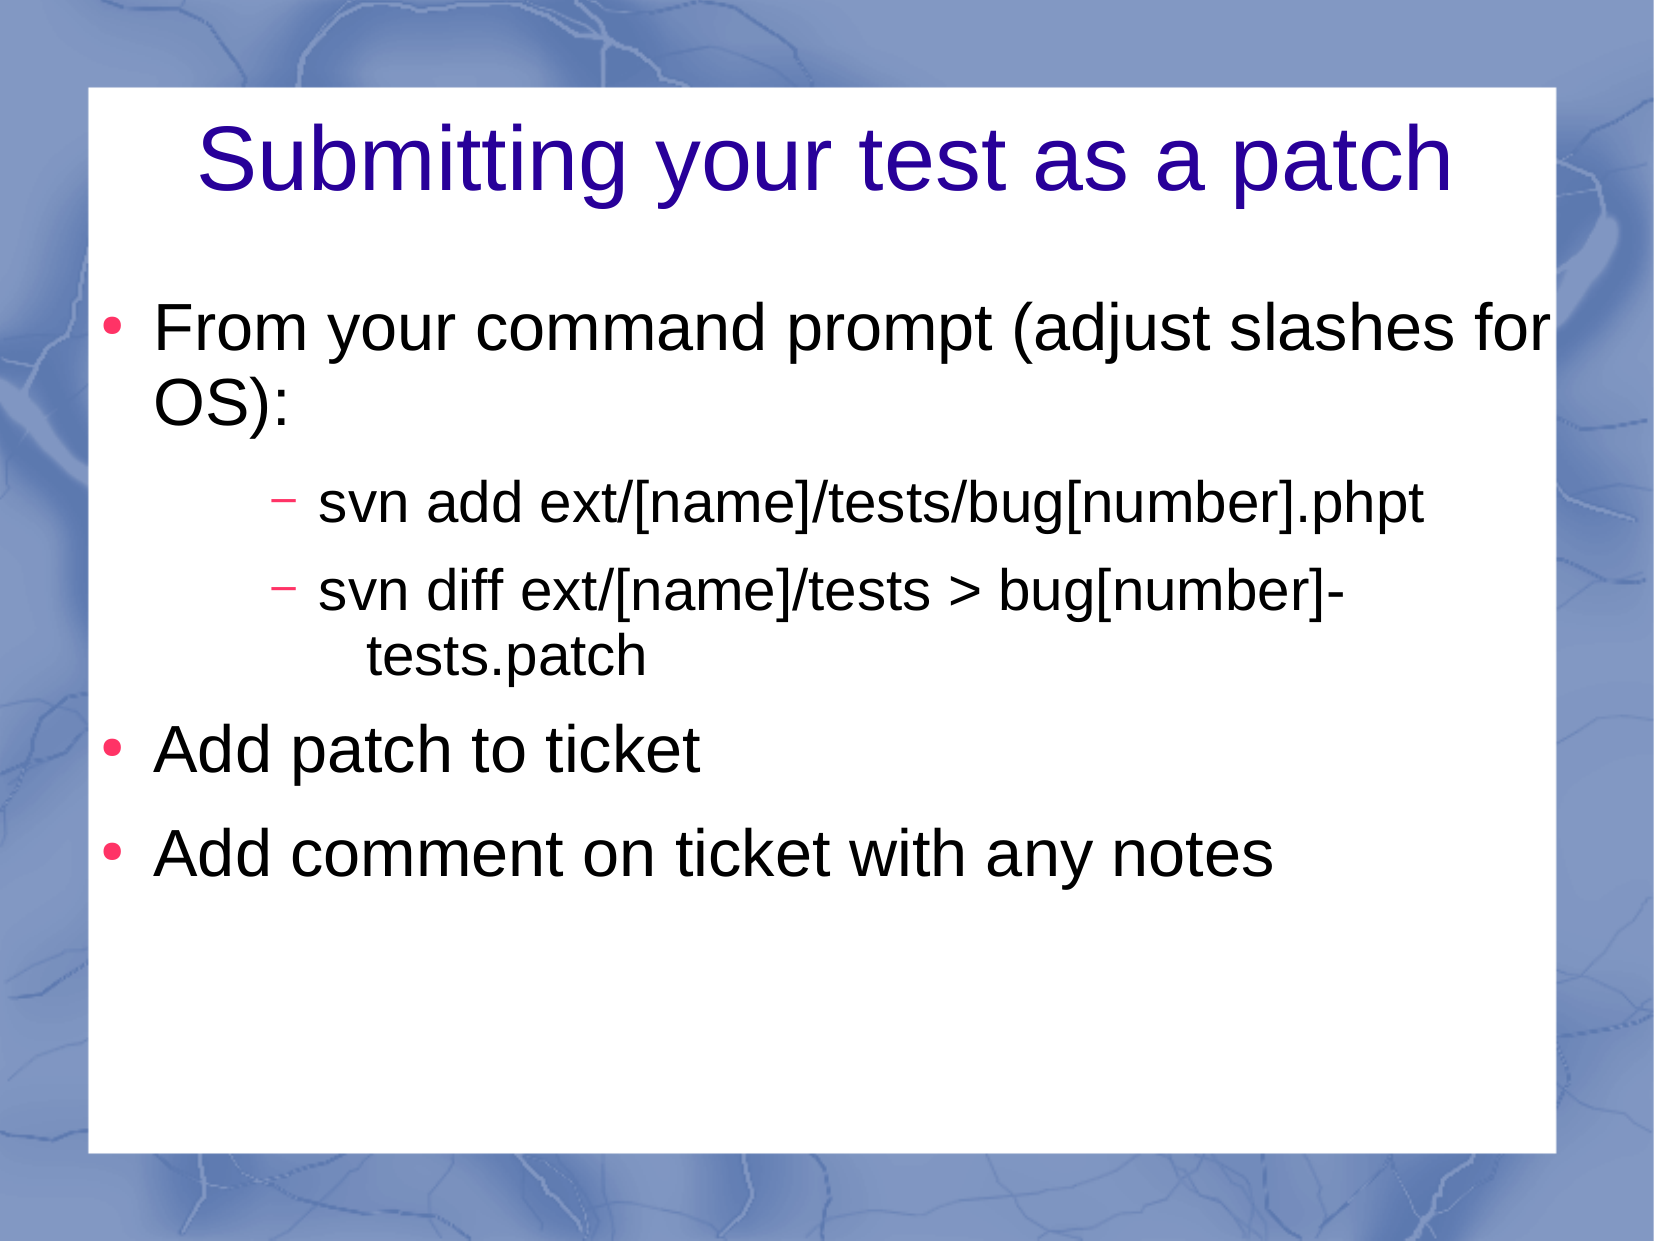

# Submitting your test as a patch
From your command prompt (adjust slashes for OS):
svn add ext/[name]/tests/bug[number].phpt
svn diff ext/[name]/tests > bug[number]-tests.patch
Add patch to ticket
Add comment on ticket with any notes